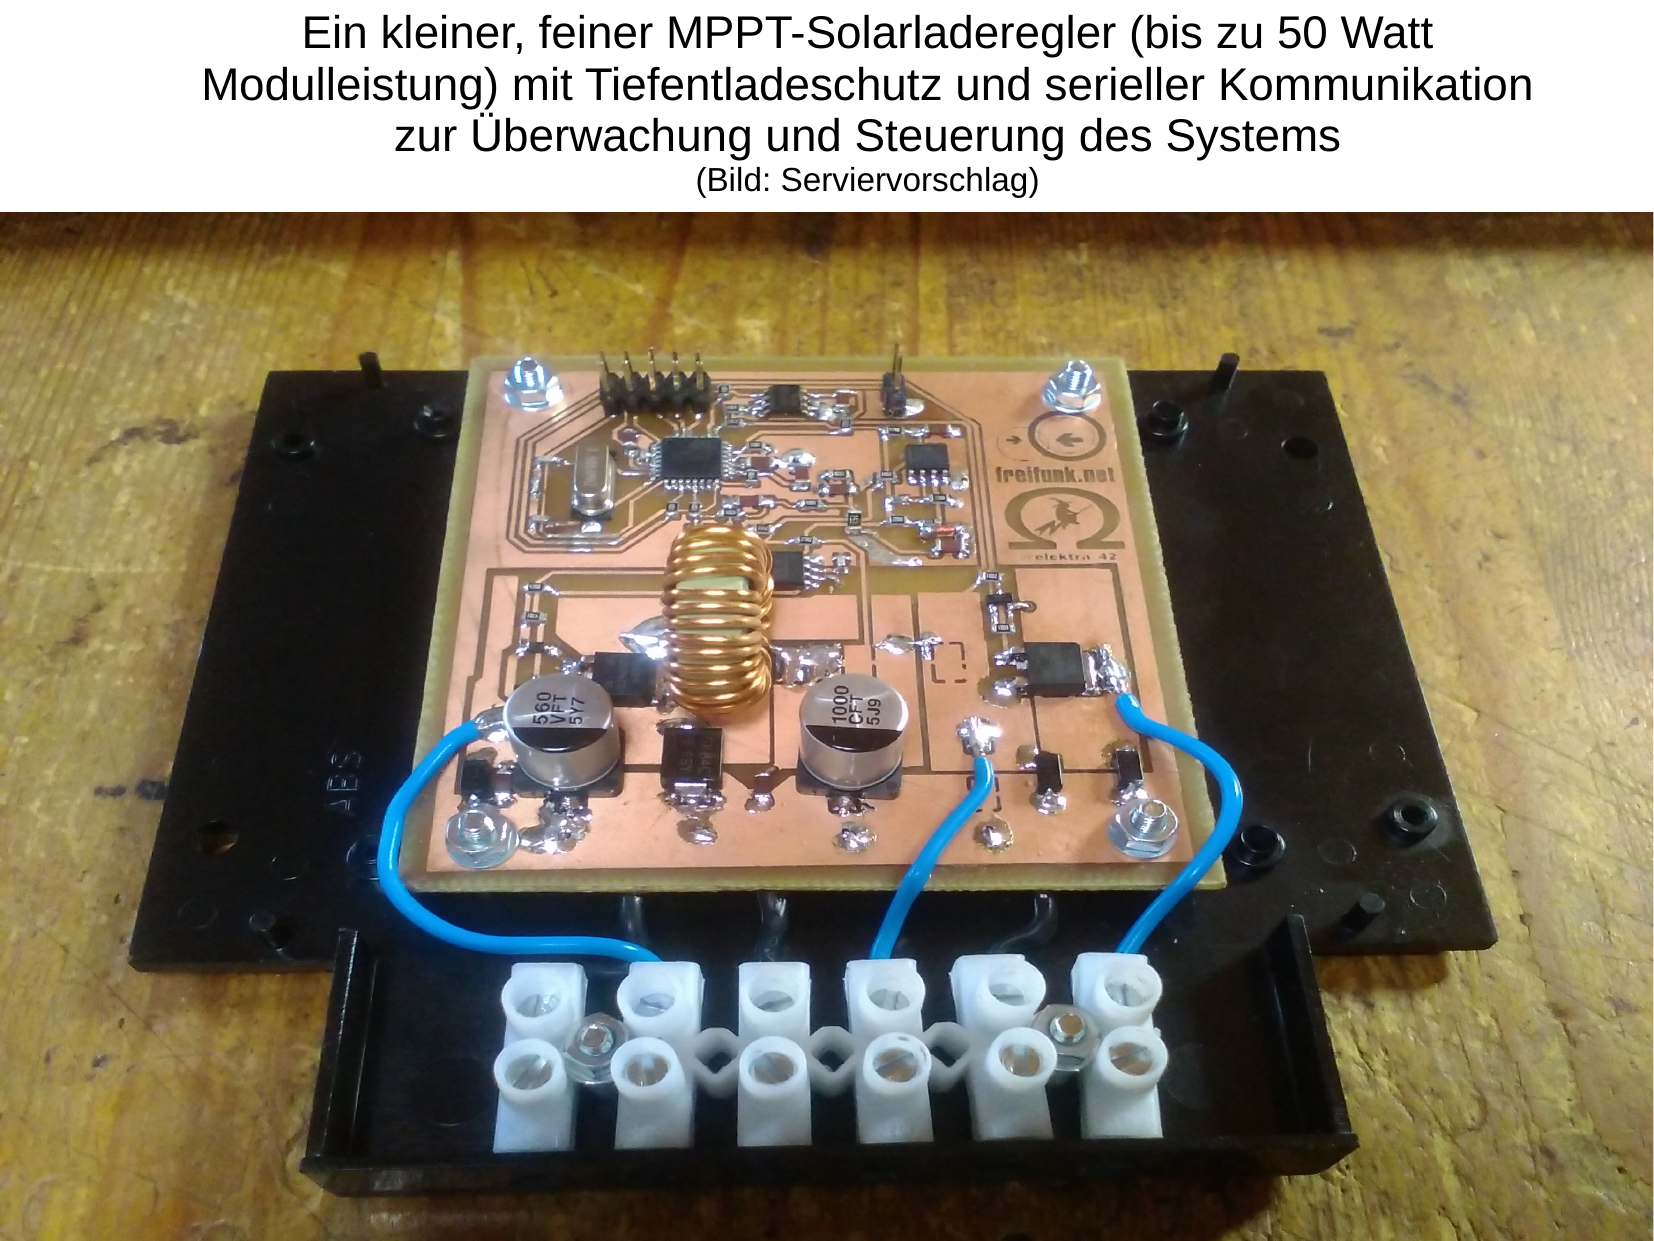

Ein kleiner, feiner MPPT-Solarladeregler (bis zu 50 Watt Modulleistung) mit Tiefentladeschutz und serieller Kommunikation zur Überwachung und Steuerung des Systems
(Bild: Serviervorschlag)